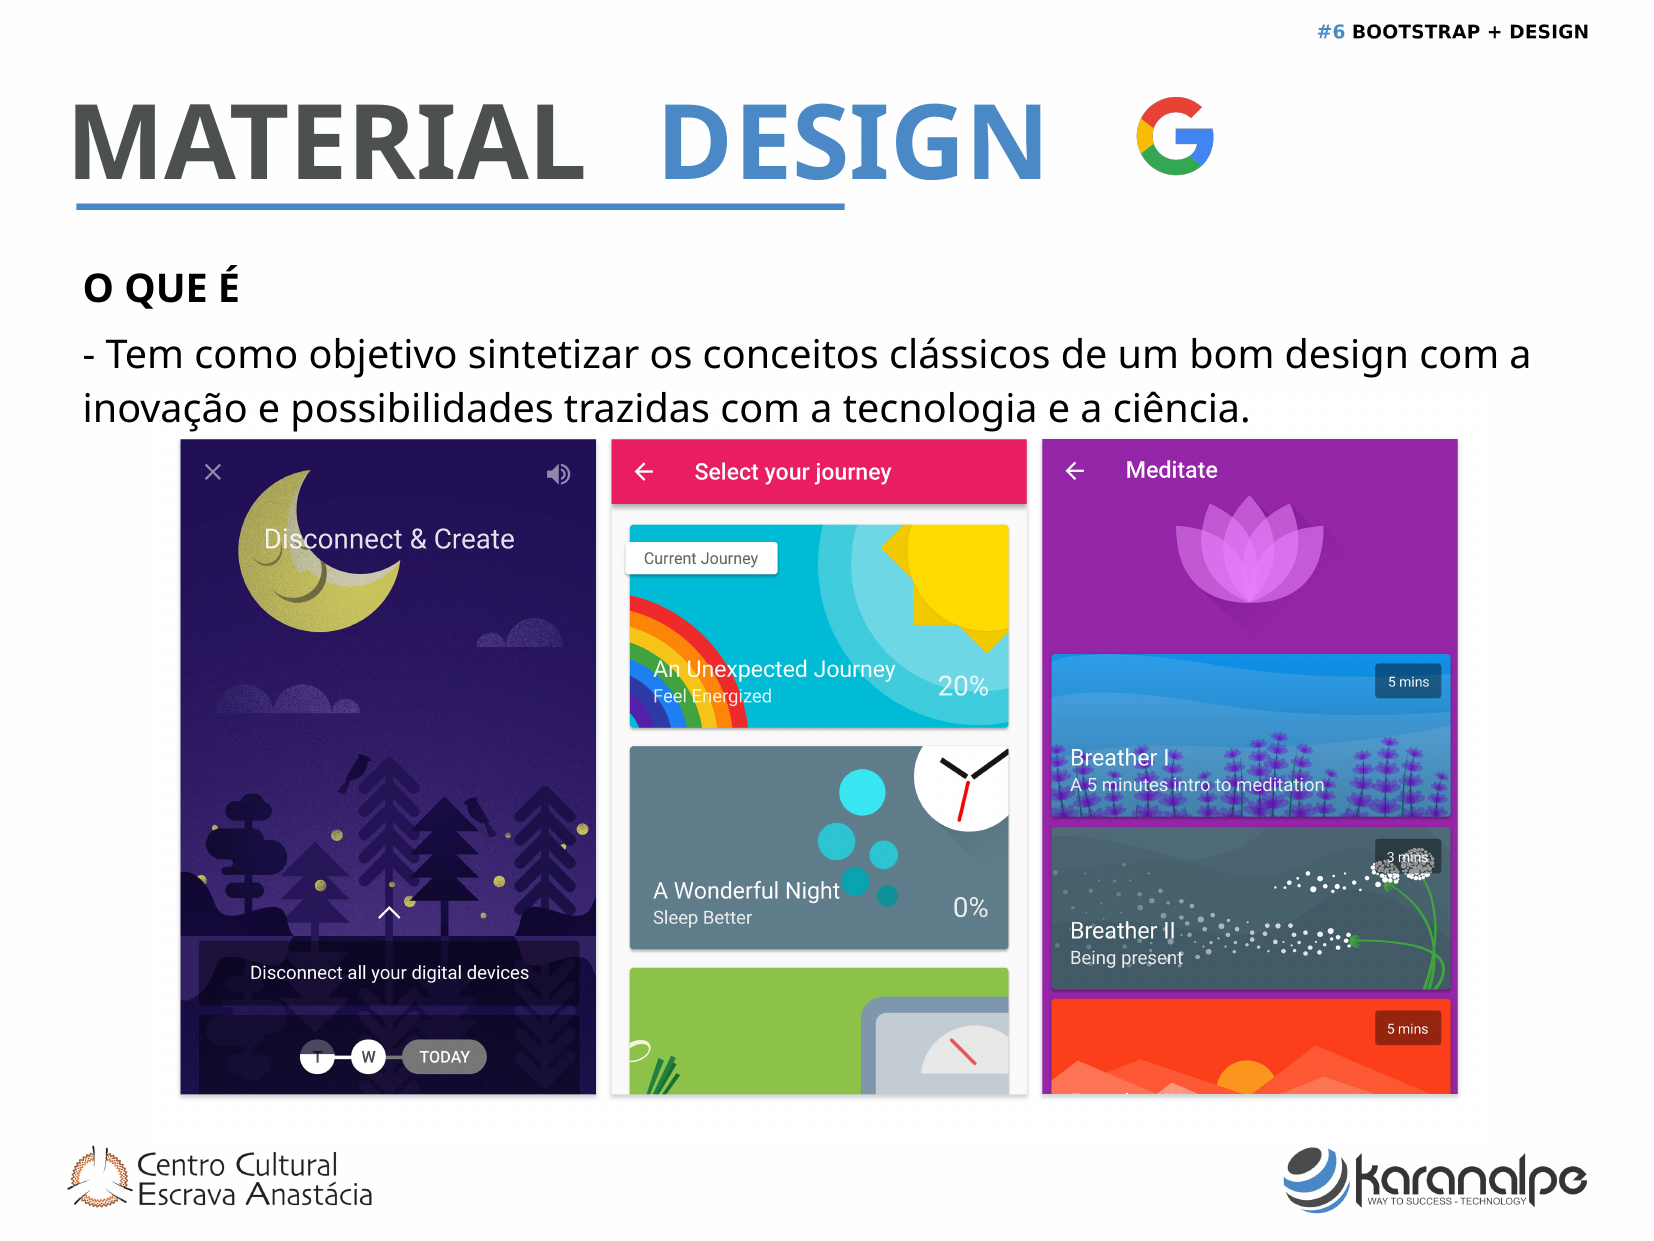

MATERIAL	DESIGN
# O QUE É
- Tem como objetivo sintetizar os conceitos clássicos de um bom design com a inovação e possibilidades trazidas com a tecnologia e a ciência.